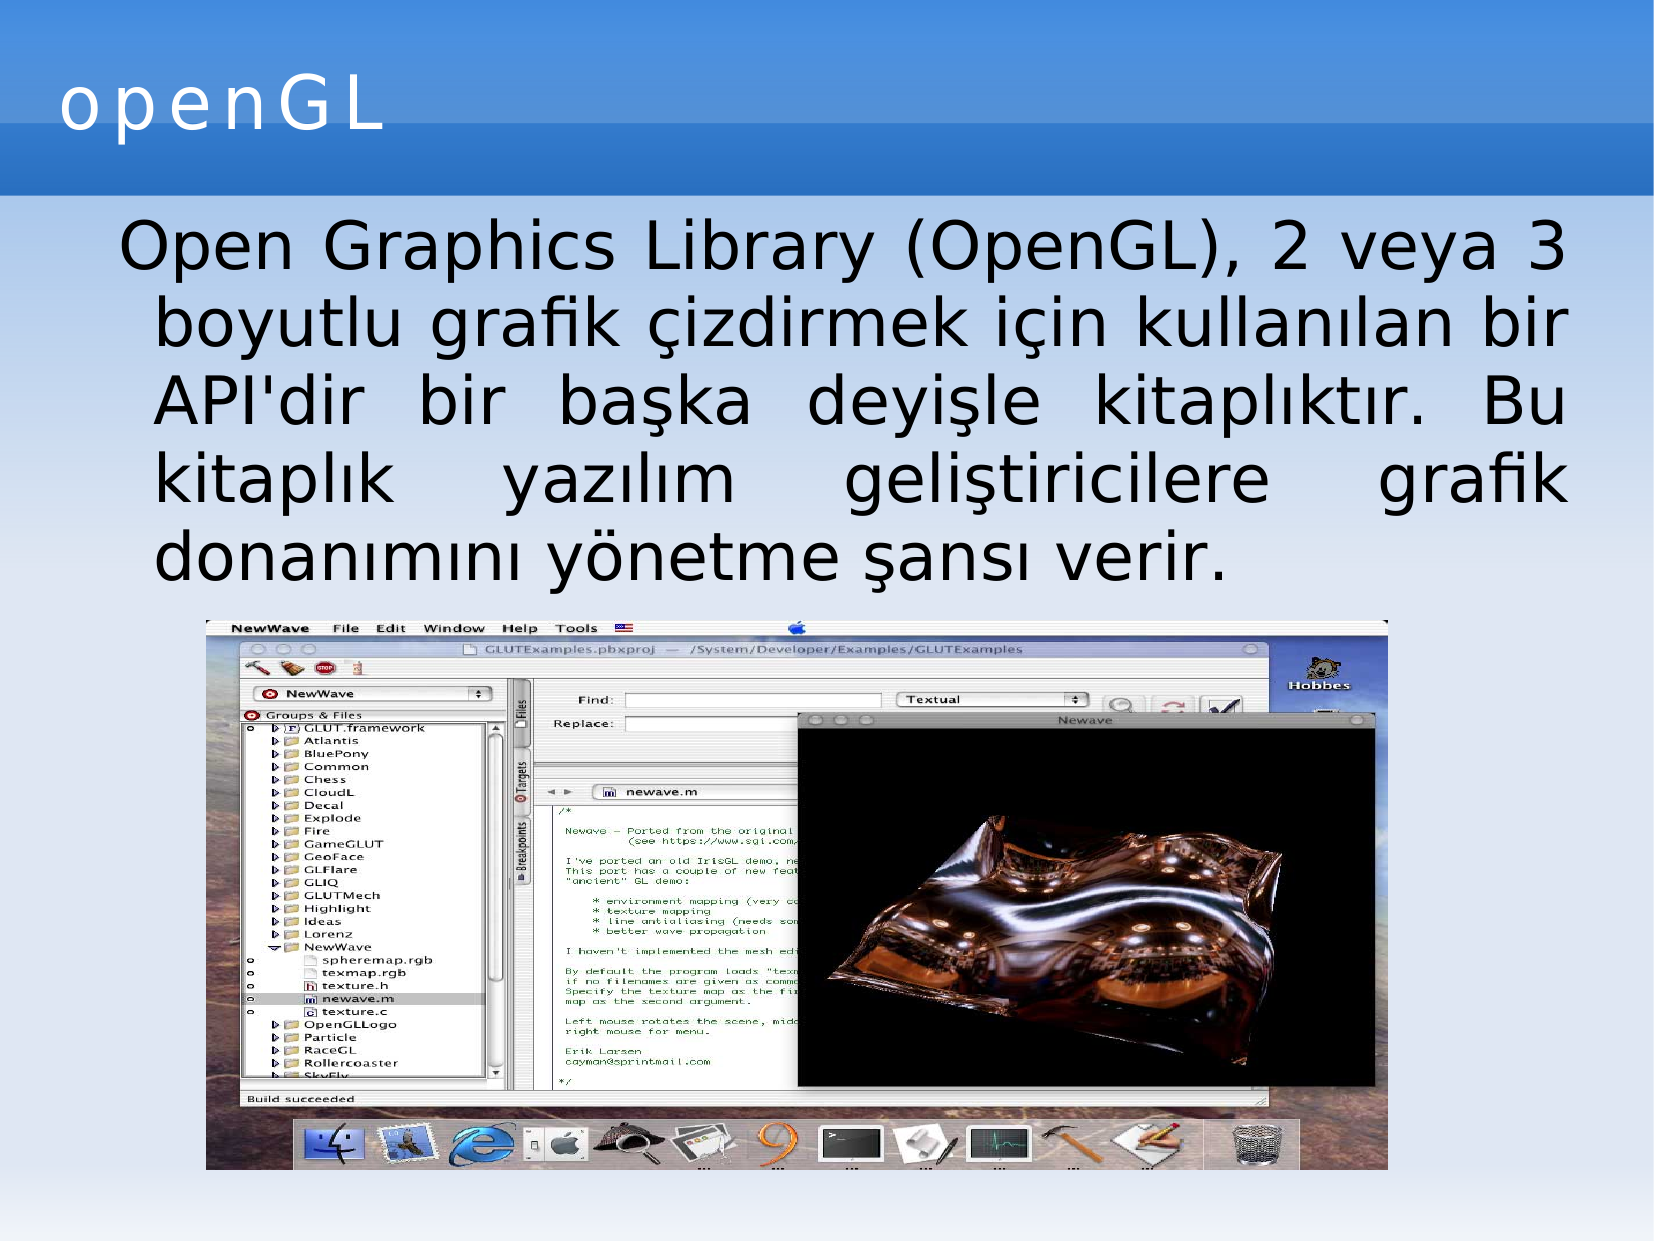

# openGL
Open Graphics Library (OpenGL), 2 veya 3 boyutlu grafik çizdirmek için kullanılan bir API'dir bir başka deyişle kitaplıktır. Bu kitaplık yazılım geliştiricilere grafik donanımını yönetme şansı verir.